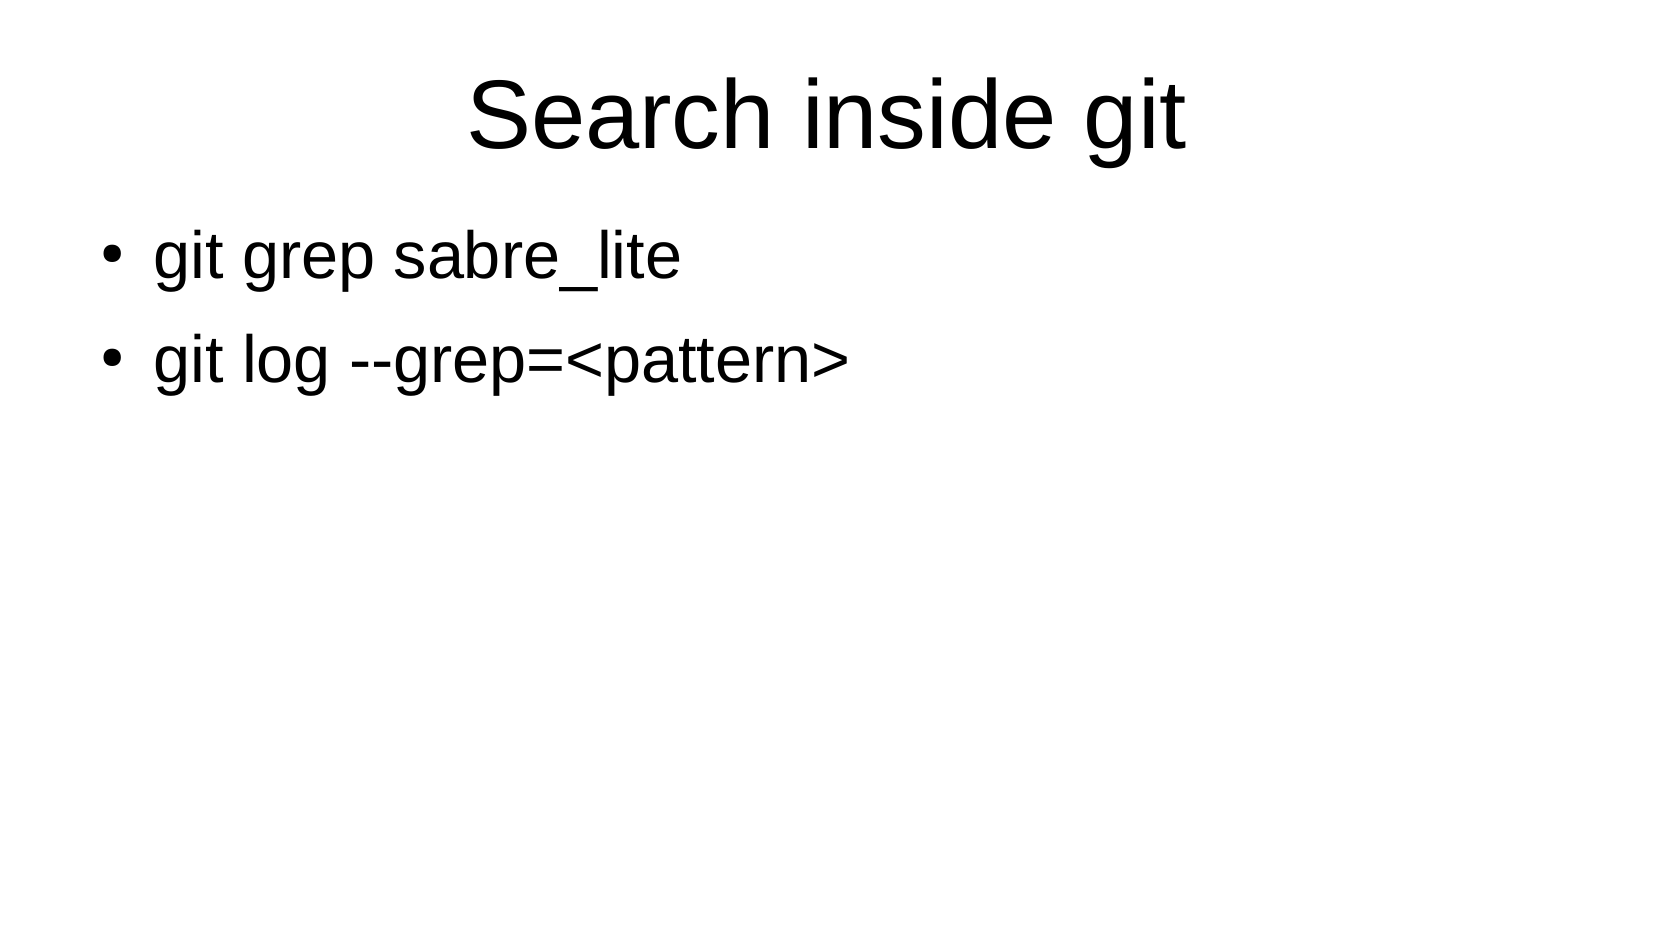

# Search inside git
git grep sabre_lite
git log --grep=<pattern>